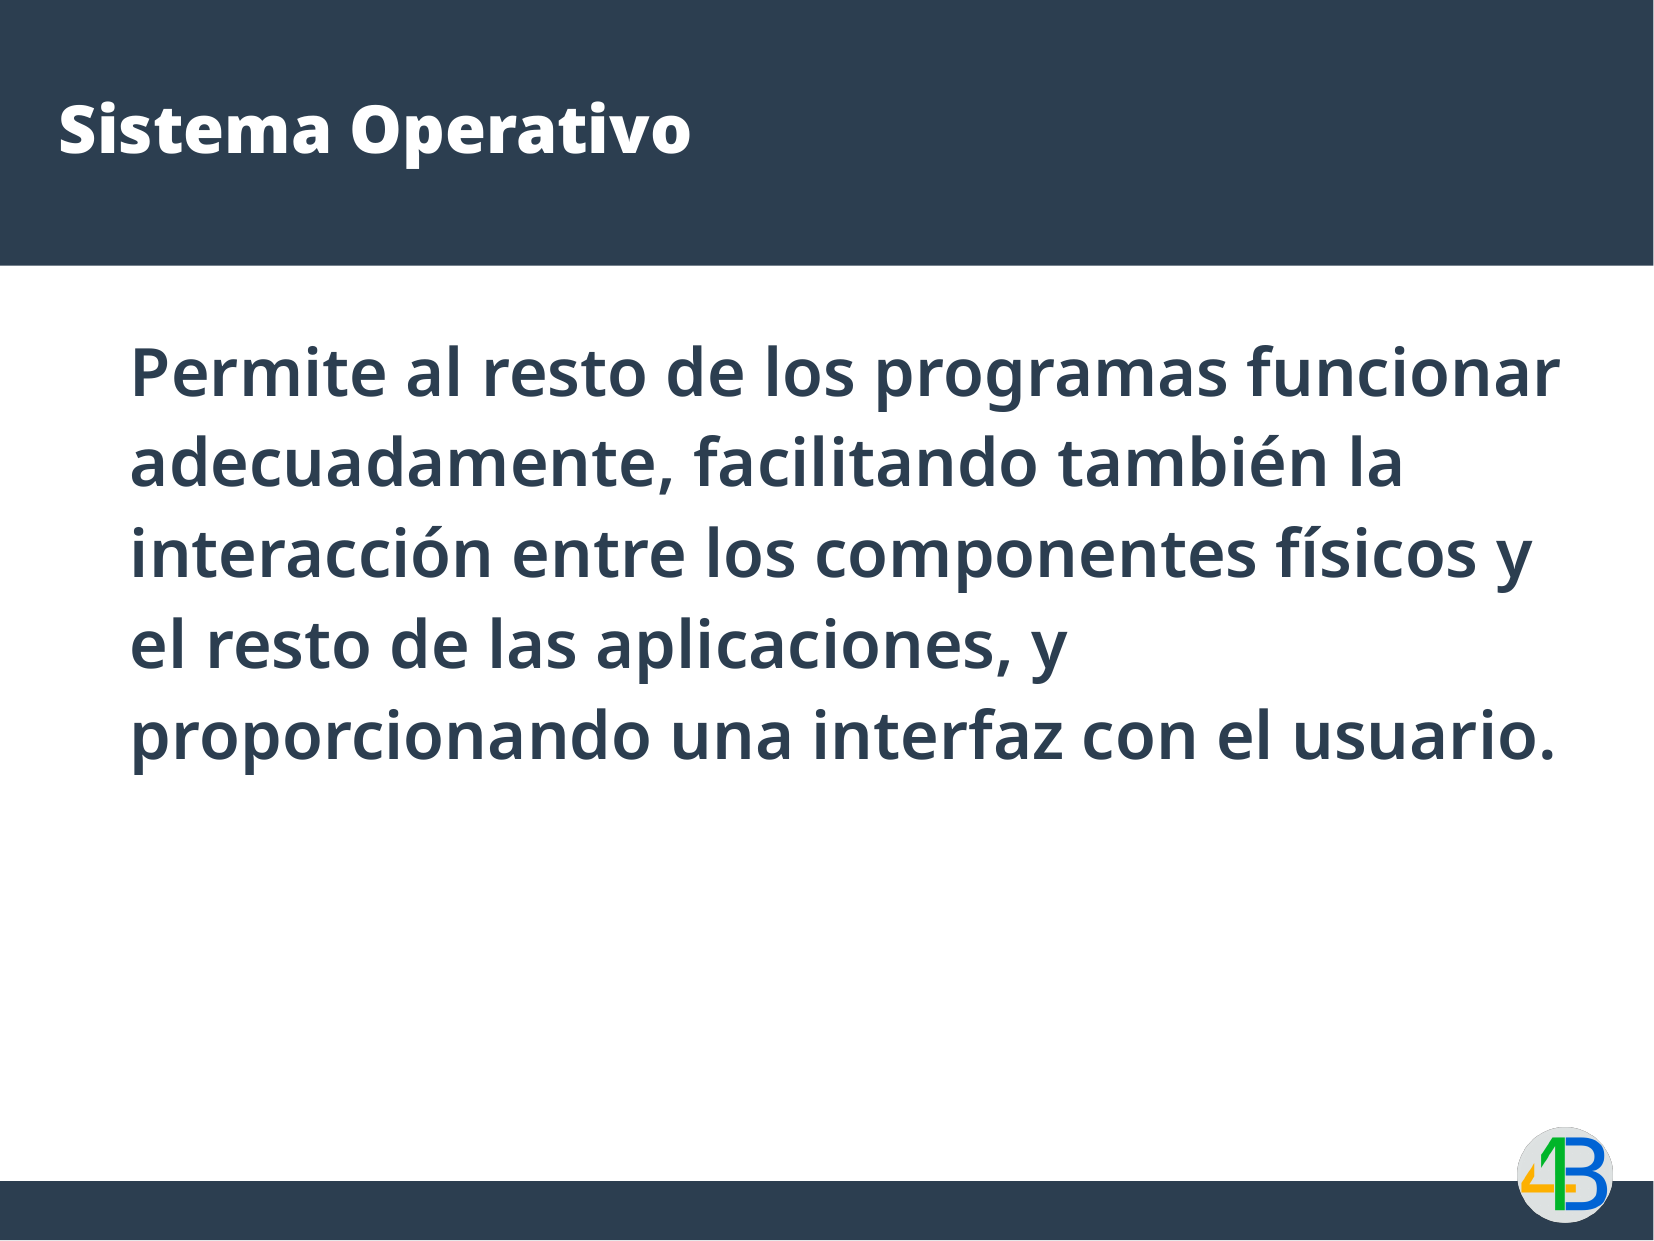

# Sistema Operativo
Permite al resto de los programas funcionar adecuadamente, facilitando también la interacción entre los componentes físicos y el resto de las aplicaciones, y proporcionando una interfaz con el usuario.